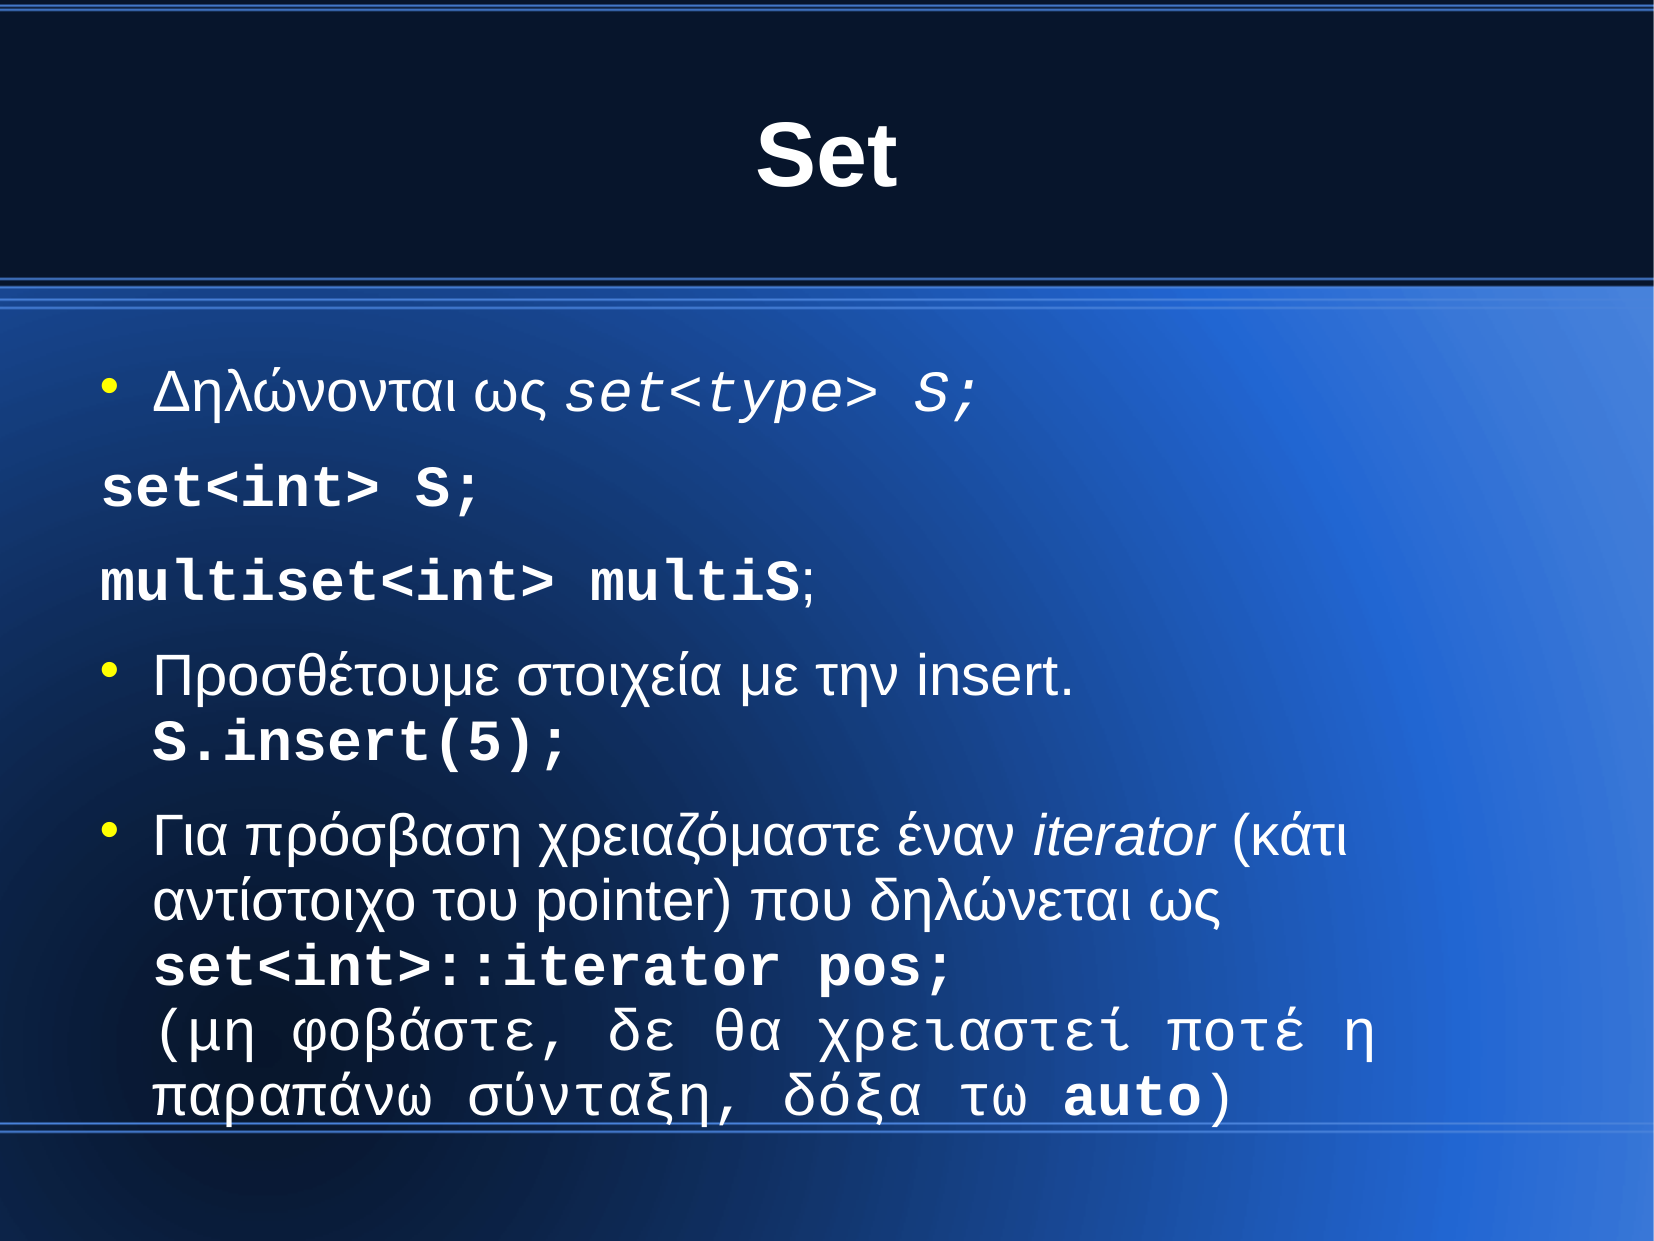

# Set
Δηλώνονται ως set<type> S;
set<int> S;
multiset<int> multiS;
Προσθέτουμε στοιχεία με την insert.
S.insert(5);
Για πρόσβαση χρειαζόμαστε έναν iterator (κάτι αντίστοιχο του pointer) που δηλώνεται ως
set<int>::iterator pos;
(μη φοβάστε, δε θα χρειαστεί ποτέ η παραπάνω σύνταξη, δόξα τω auto)